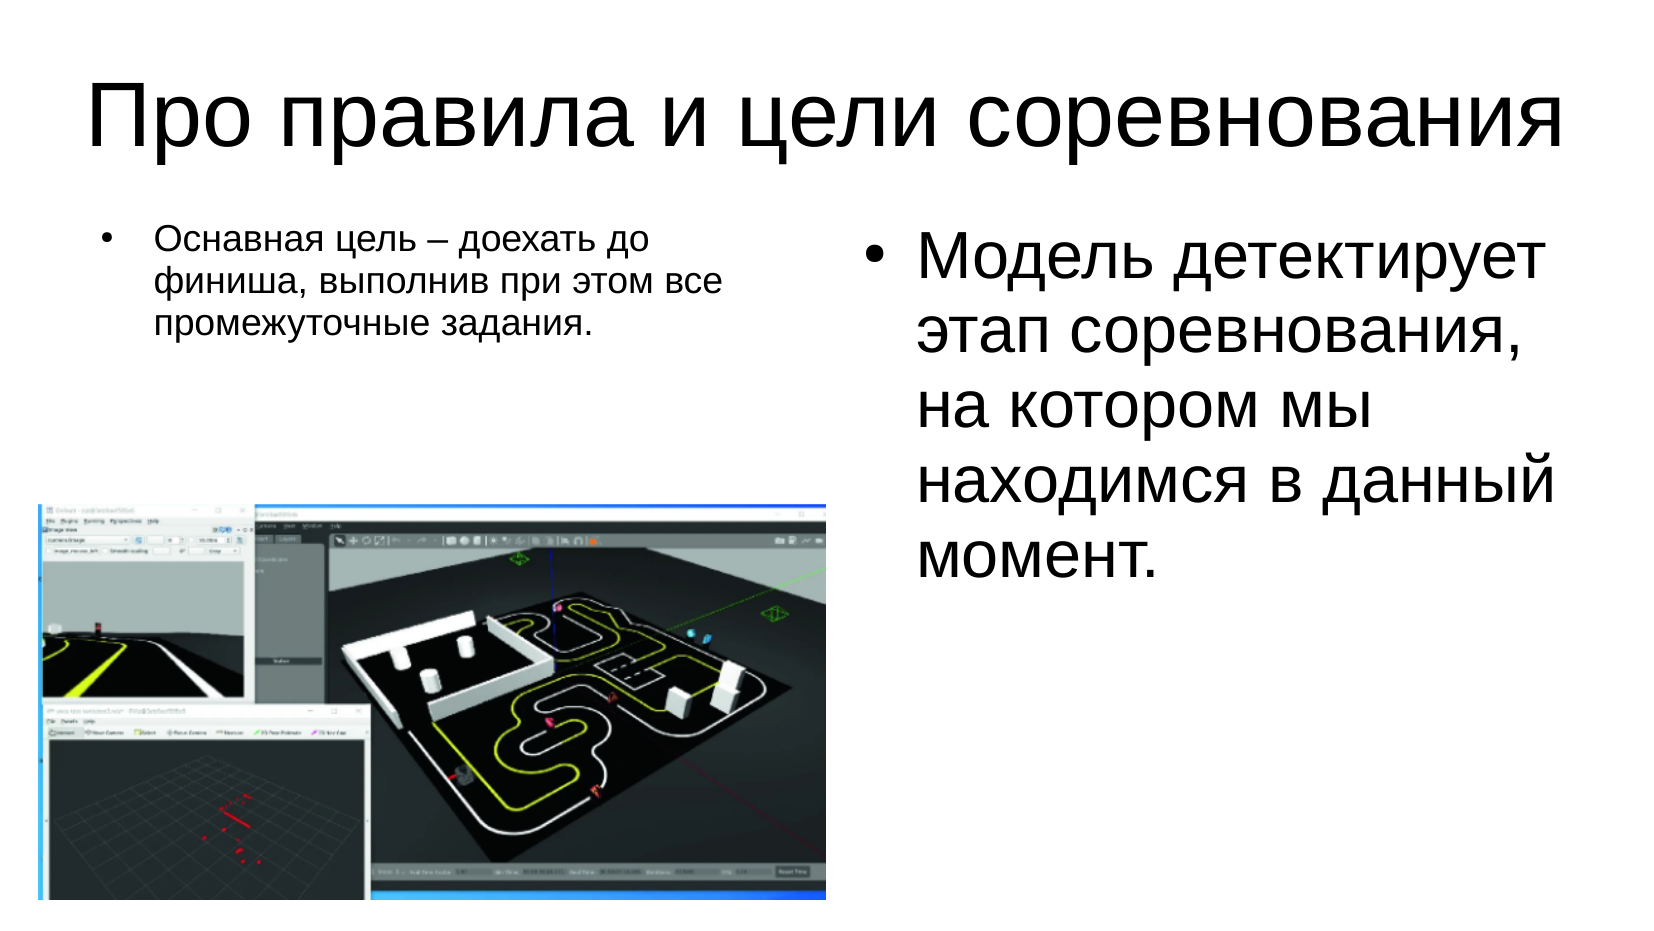

# Про правила и цели соревнования
Оснавная цель – доехать до финиша, выполнив при этом все промежуточные задания.
Модель детектирует этап соревнования, на котором мы находимся в данный момент.